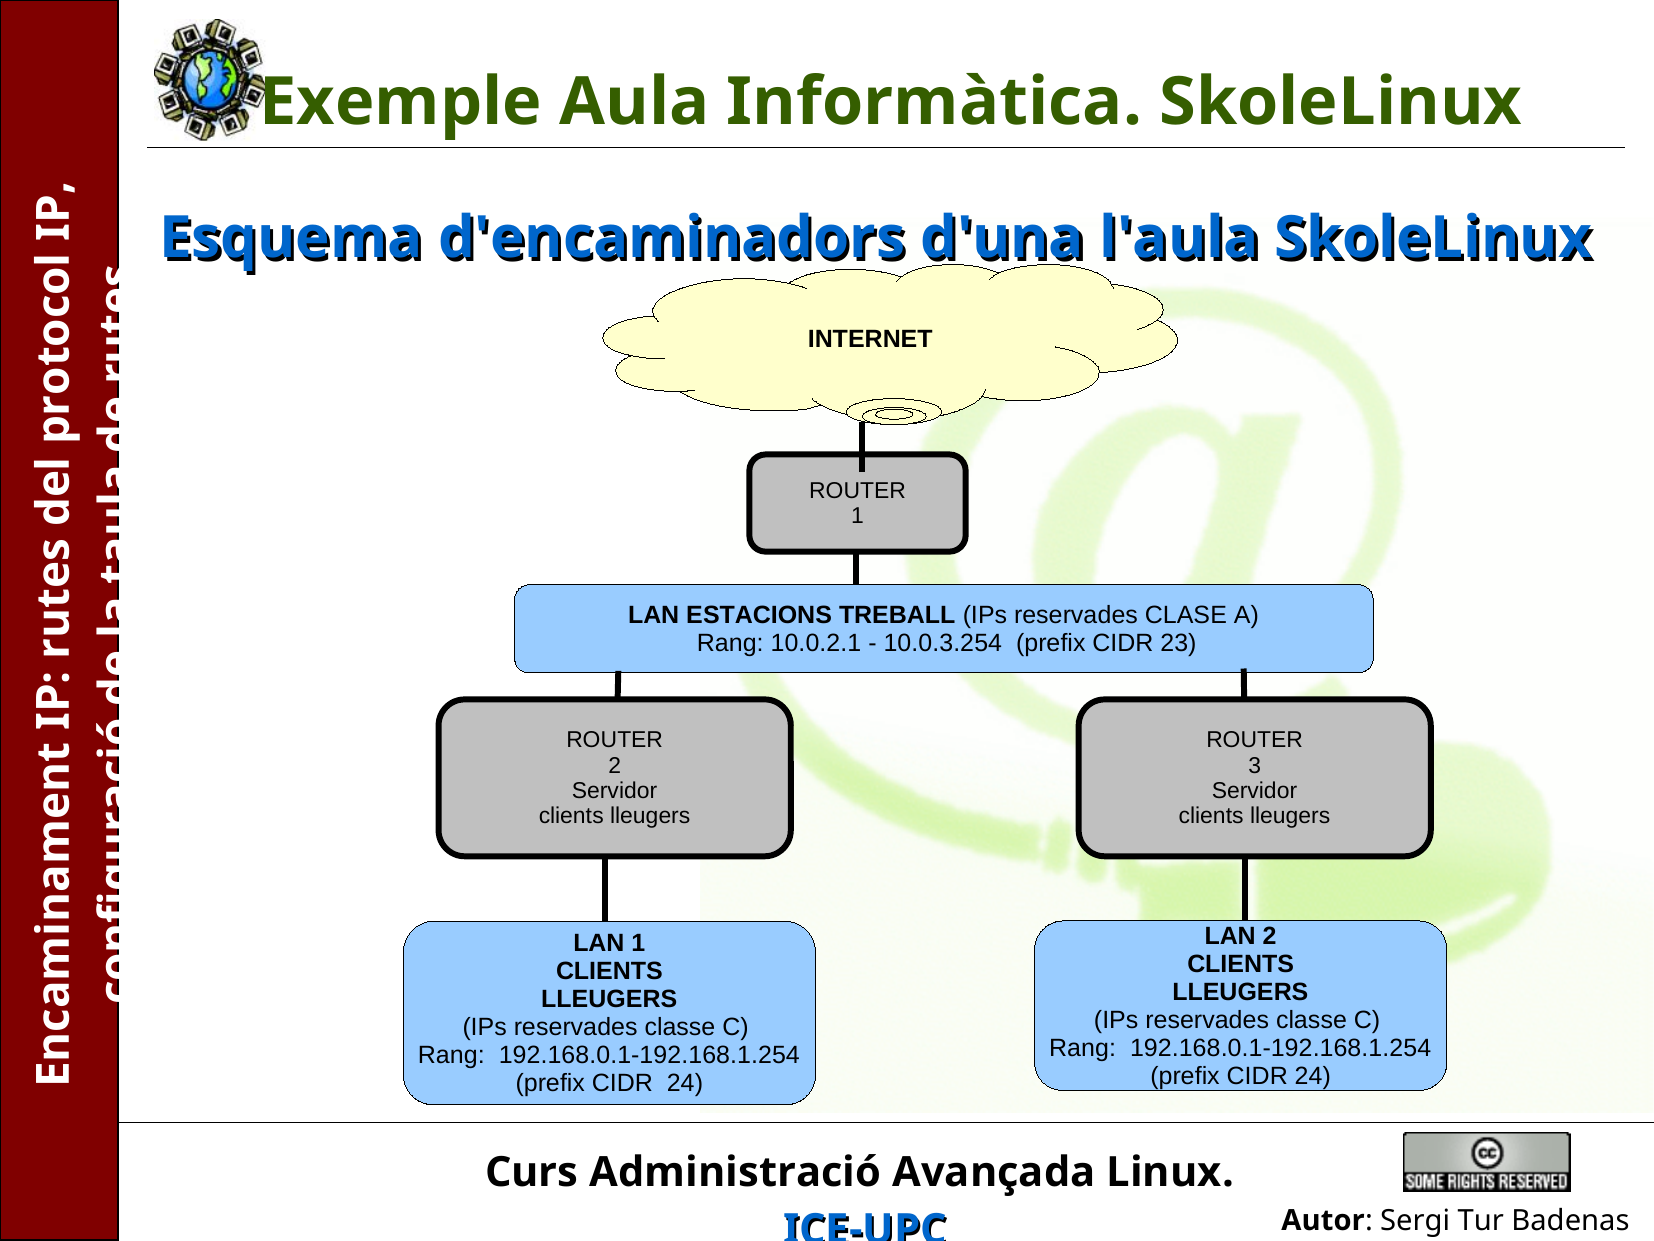

# Exemple Aula Informàtica. SkoleLinux
Esquema d'encaminadors d'una l'aula SkoleLinux
INTERNET
ROUTER
1
LAN ESTACIONS TREBALL (IPs reservades CLASE A)
 Rang: 10.0.2.1 - 10.0.3.254 (prefix CIDR 23)
ROUTER
2
Servidor
clients lleugers
ROUTER
3
Servidor
clients lleugers
LAN 2
CLIENTS
LLEUGERS
(IPs reservades classe C)
 Rang: 192.168.0.1-192.168.1.254
(prefix CIDR 24)
LAN 1
CLIENTS
LLEUGERS
(IPs reservades classe C)
 Rang: 192.168.0.1-192.168.1.254
(prefix CIDR 24)